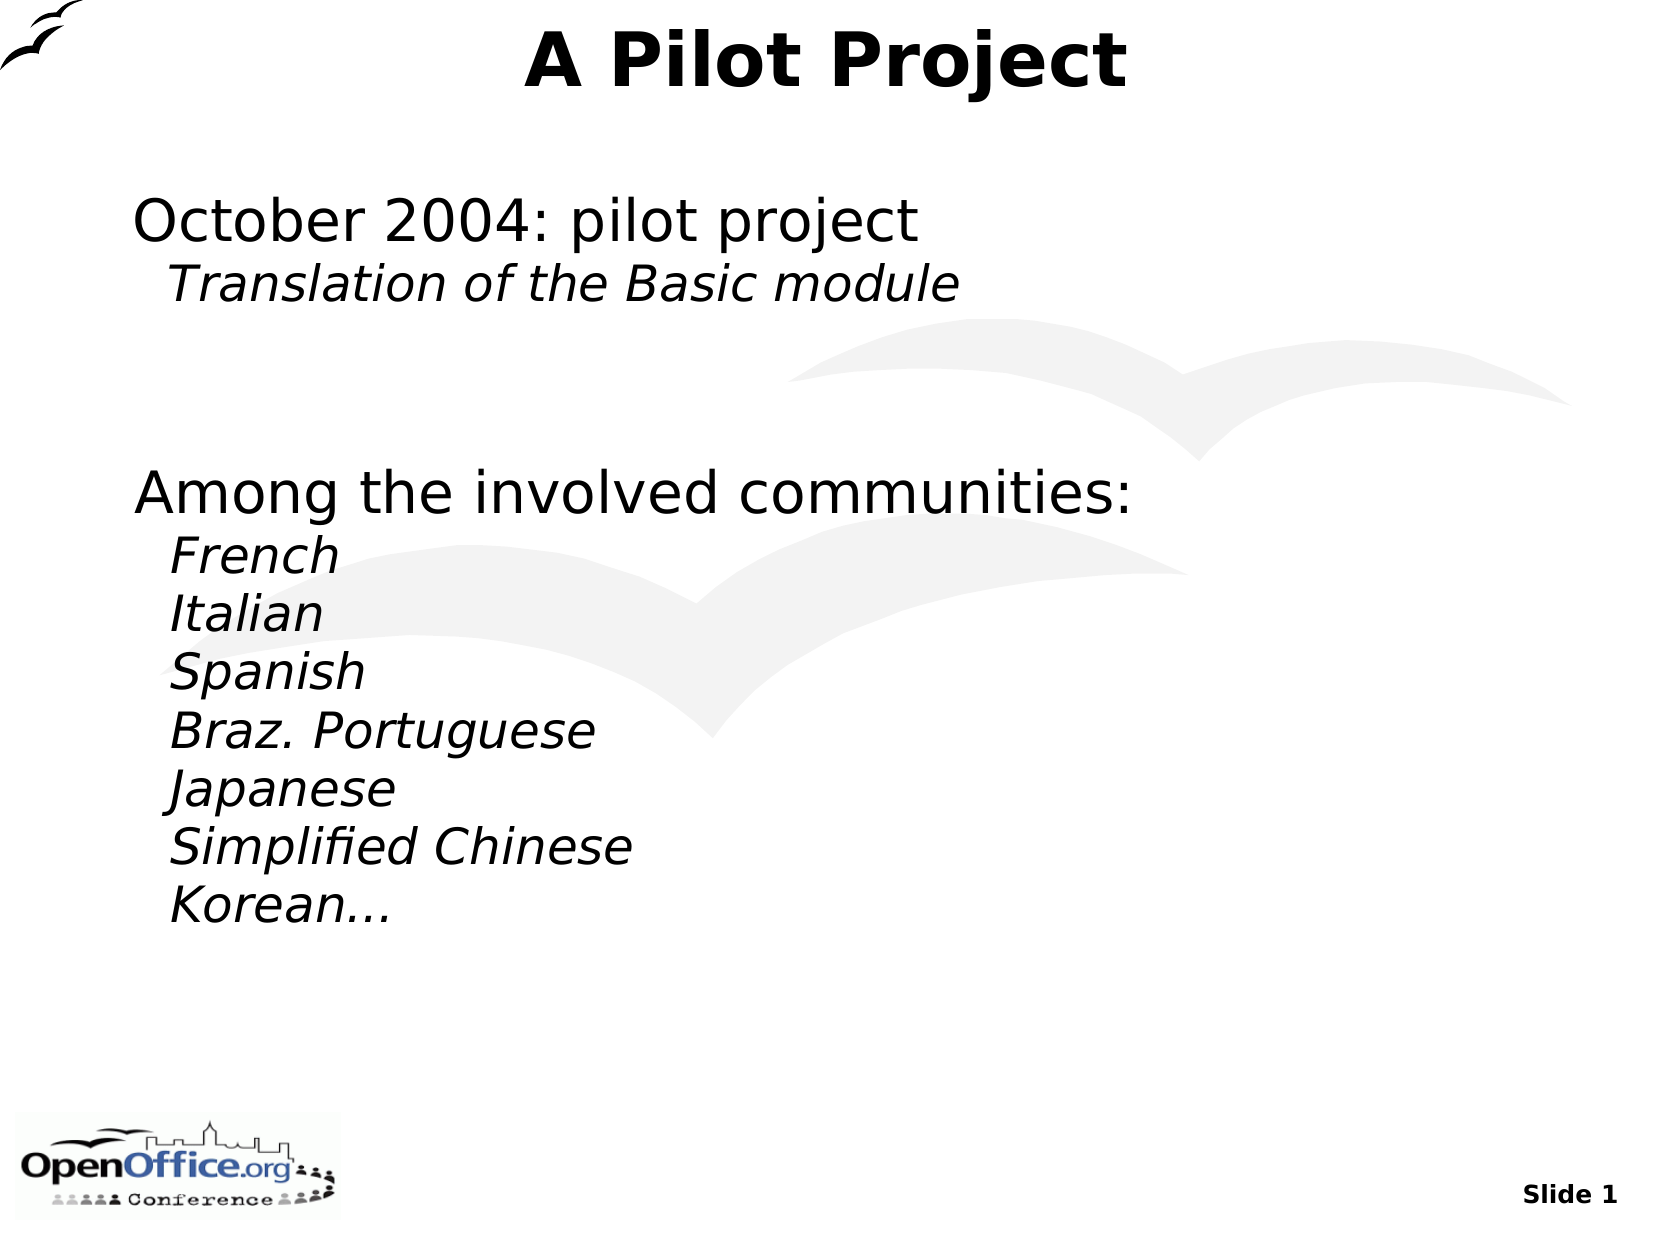

# A Pilot Project
October 2004: pilot project
Translation of the Basic module
Among the involved communities:
French
Italian
Spanish
Braz. Portuguese
Japanese
Simplified Chinese
Korean...